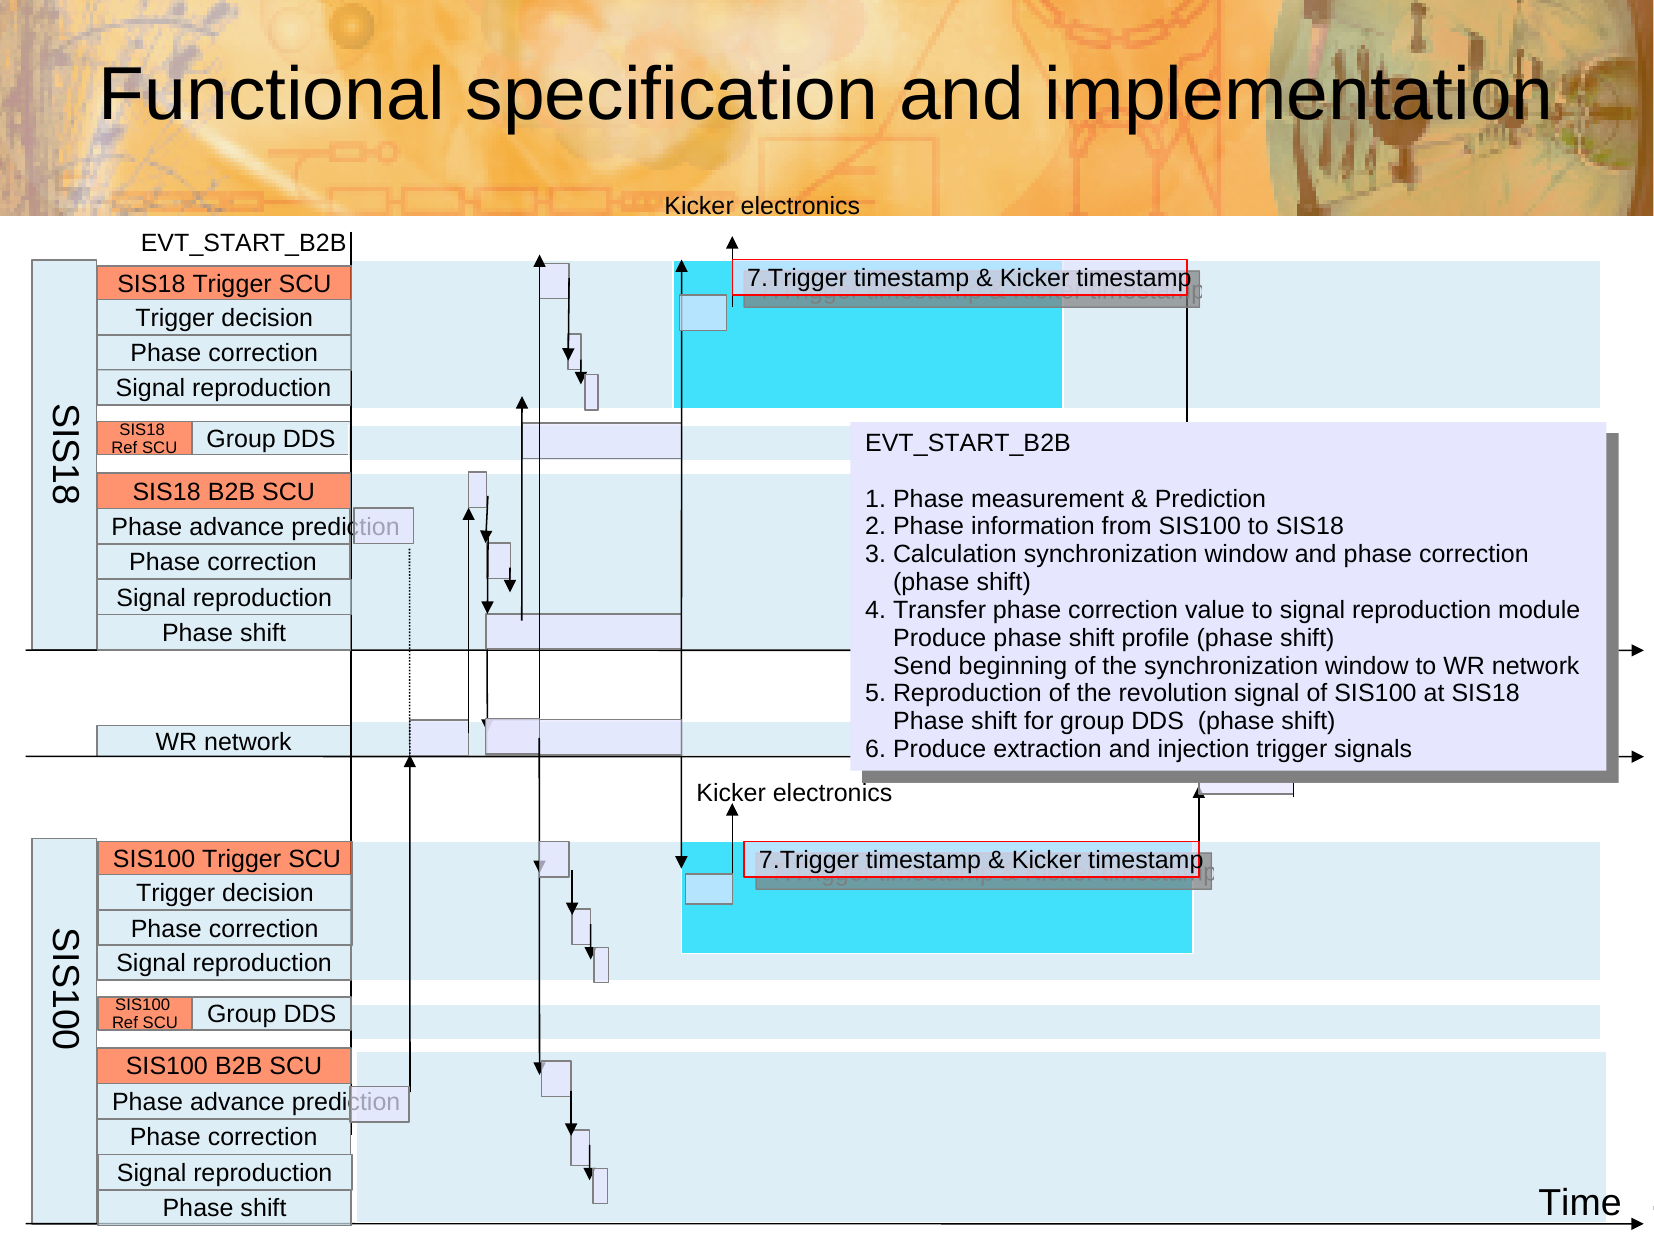

# Functional specification and implementation
Kicker electronics
EVT_START_B2B
7.Trigger timestamp & Kicker timestamp
SIS18
SIS18 Trigger SCU
Trigger decision
Phase correction
Signal reproduction
SIS18
Ref SCU
Group DDS
EVT_START_B2B
1. Phase measurement & Prediction
2. Phase information from SIS100 to SIS18
3. Calculation synchronization window and phase correction
 (phase shift)
4. Transfer phase correction value to signal reproduction module
 Produce phase shift profile (phase shift)
 Send beginning of the synchronization window to WR network
5. Reproduction of the revolution signal of SIS100 at SIS18
 Phase shift for group DDS (phase shift)
6. Produce extraction and injection trigger signals
SIS18 B2B SCU
Phase advance prediction
Phase correction
Signal reproduction
Phase shift
EVT_B2B_STATUS
WR network
Kicker electronics
SIS100
SIS100 Trigger SCU
Trigger decision
Phase correction
Signal reproduction
7.Trigger timestamp & Kicker timestamp
SIS100
Ref SCU
Group DDS
SIS100 B2B SCU
Phase advance prediction
Phase correction
Signal reproduction
Phase shift
May 23, 2016 | GSI | CSCO & PBRF | Jiaoni Bai & Thibault Ferrand |
26
Time